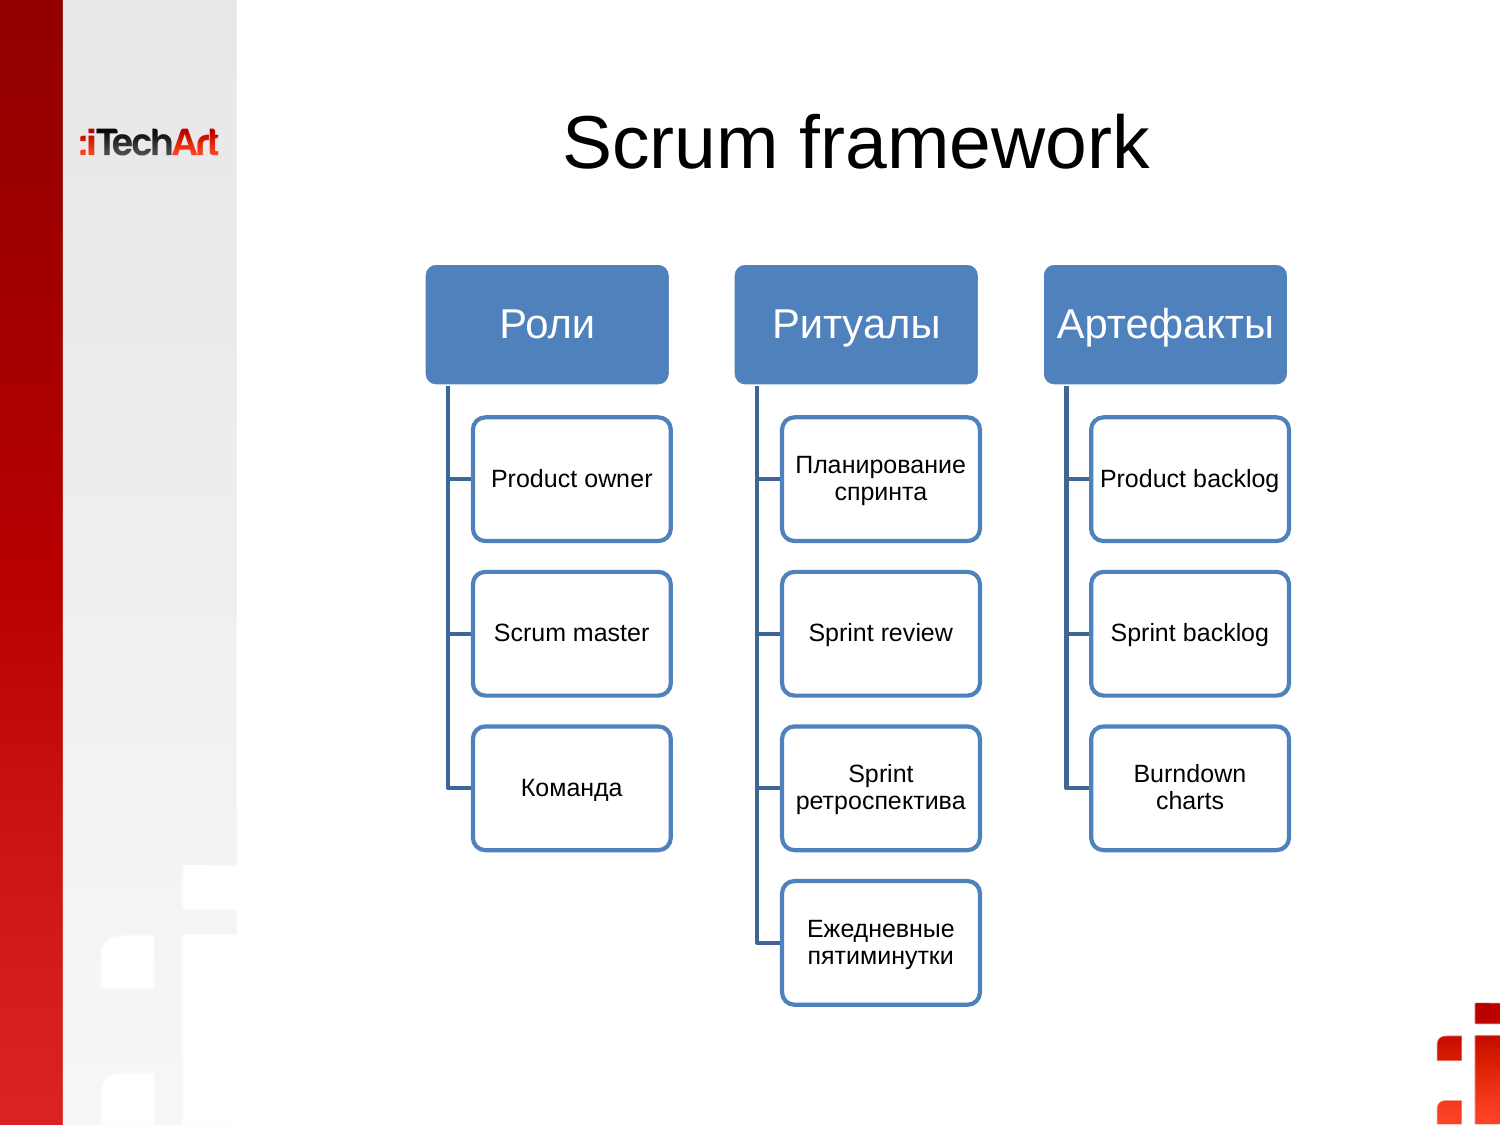

# Scrum framework
Роли
Ритуалы
Артефакты
Product owner
Планирование спринта
Product backlog
Scrum master
Sprint review
Sprint backlog
Команда
Sprint ретроспектива
Burndown charts
Ежедневные пятиминутки